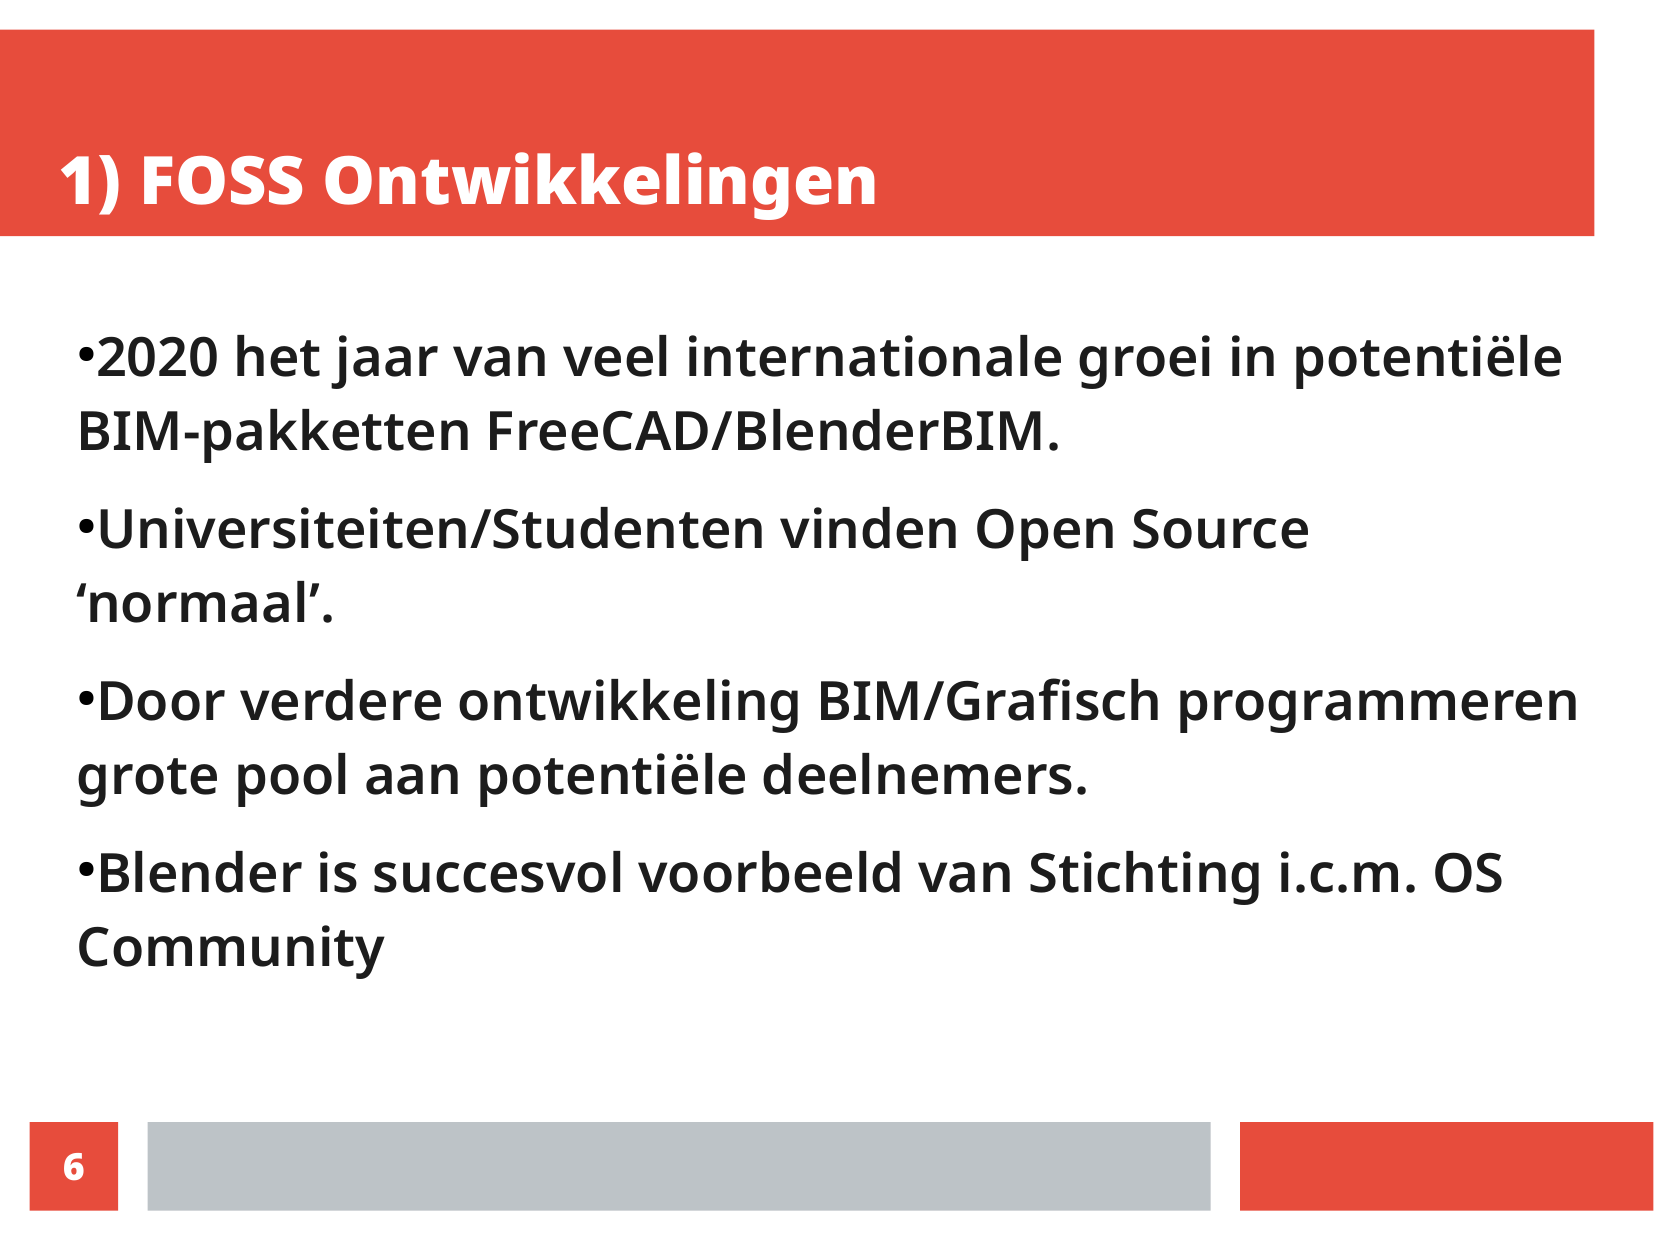

# 1) FOSS Ontwikkelingen
2020 het jaar van veel internationale groei in potentiële BIM-pakketten FreeCAD/BlenderBIM.
Universiteiten/Studenten vinden Open Source ‘normaal’.
Door verdere ontwikkeling BIM/Grafisch programmeren grote pool aan potentiële deelnemers.
Blender is succesvol voorbeeld van Stichting i.c.m. OS Community
6